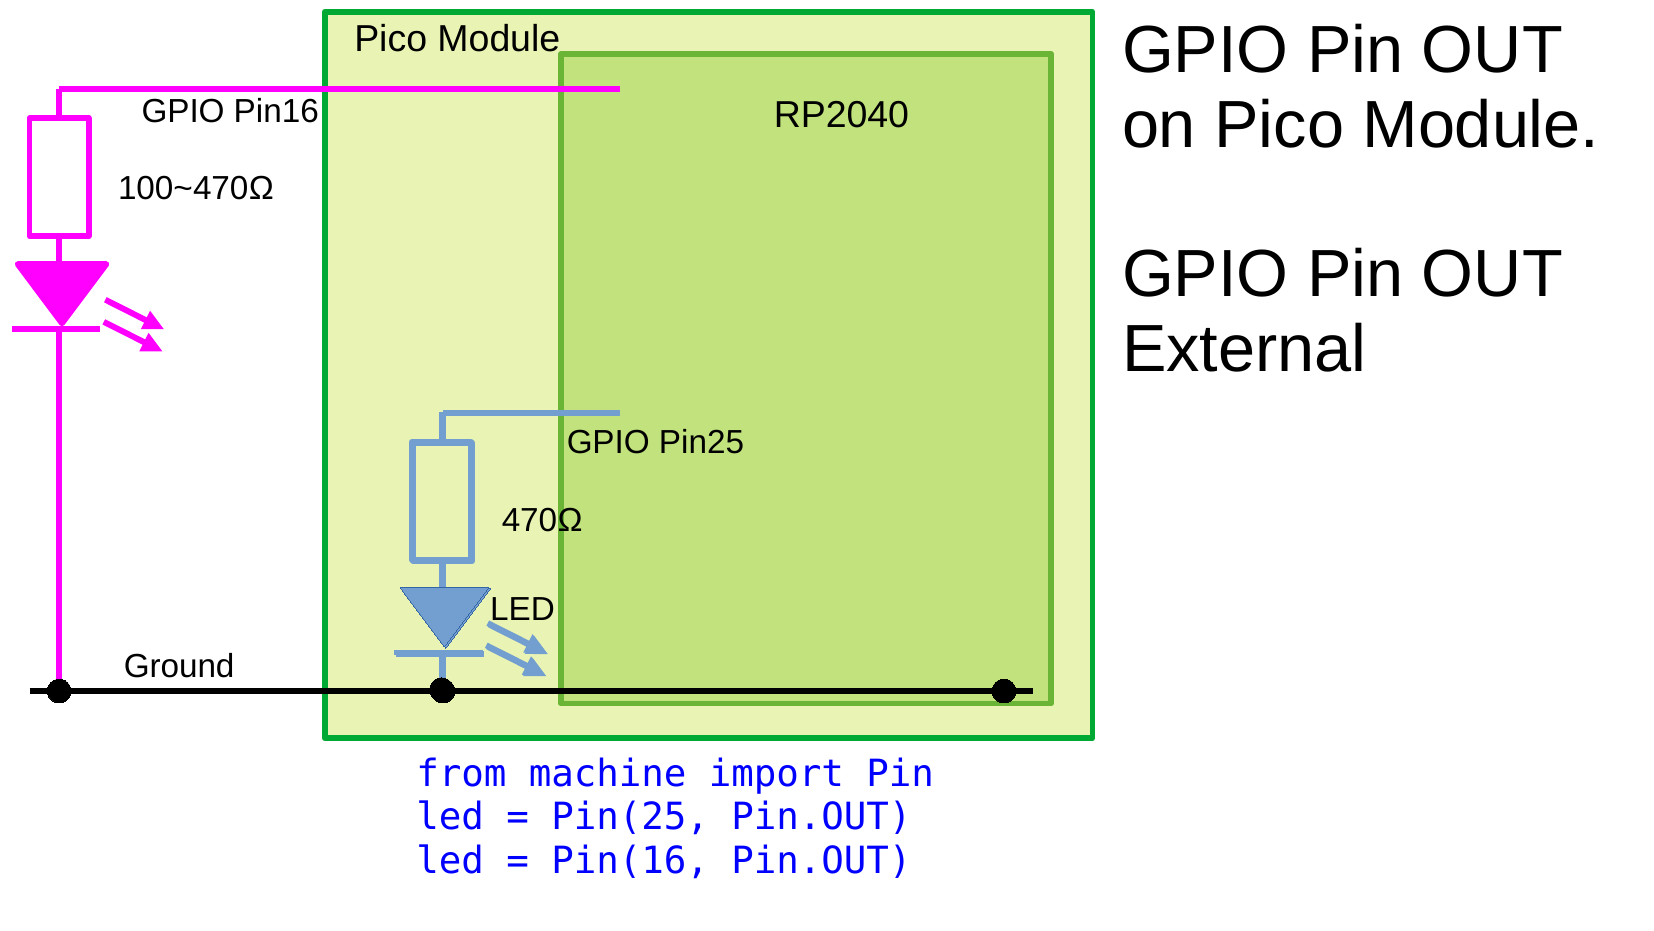

# GPIO Pin OUT on Pico Module. GPIO Pin OUT External
Pico Module
GPIO Pin16
RP2040
100~470Ω
GPIO Pin25
470Ω
LED
Ground
from machine import Pin
led = Pin(25, Pin.OUT)
led = Pin(16, Pin.OUT)